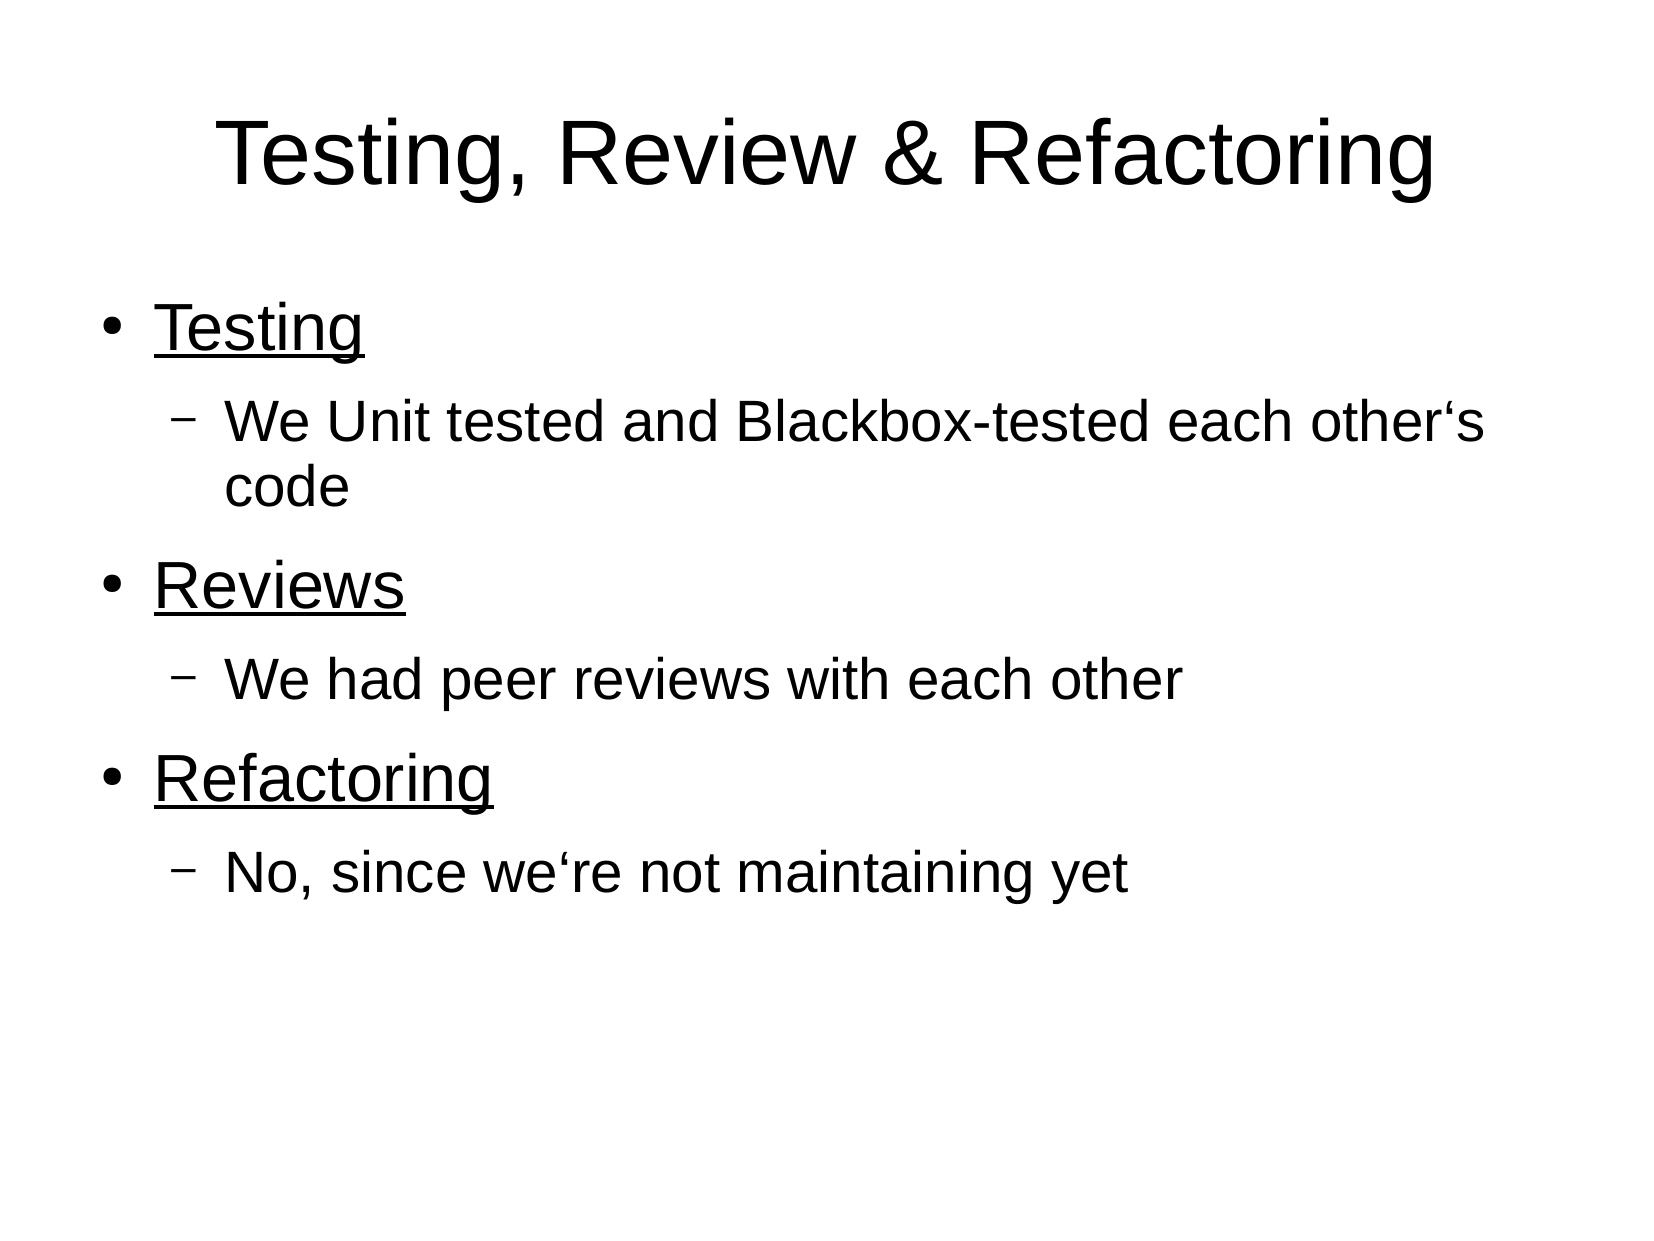

# Testing, Review & Refactoring
Testing
We Unit tested and Blackbox-tested each other‘s code
Reviews
We had peer reviews with each other
Refactoring
No, since we‘re not maintaining yet